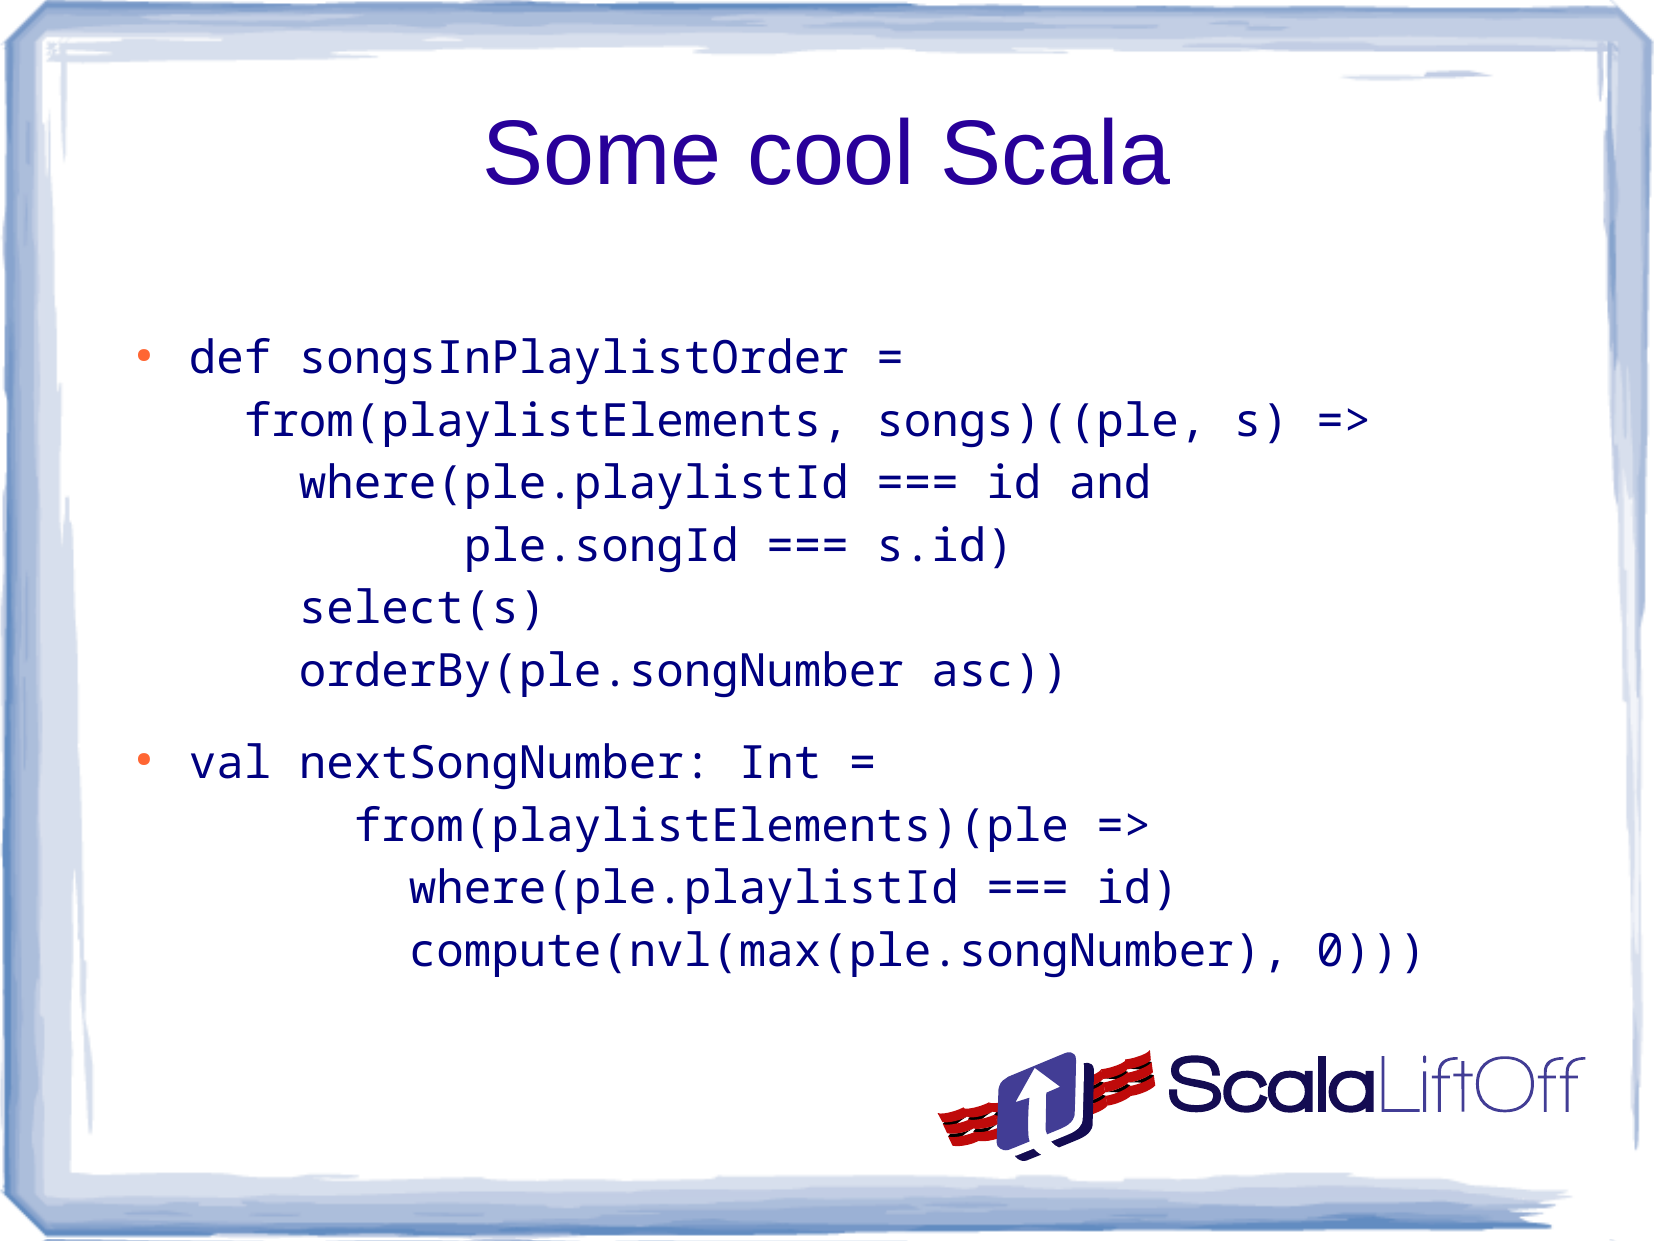

# Some cool Scala
def songsInPlaylistOrder =
 from(playlistElements, songs)((ple, s) =>
 where(ple.playlistId === id and
 ple.songId === s.id)
 select(s)
 orderBy(ple.songNumber asc))
val nextSongNumber: Int =
 from(playlistElements)(ple =>
 where(ple.playlistId === id)
 compute(nvl(max(ple.songNumber), 0)))